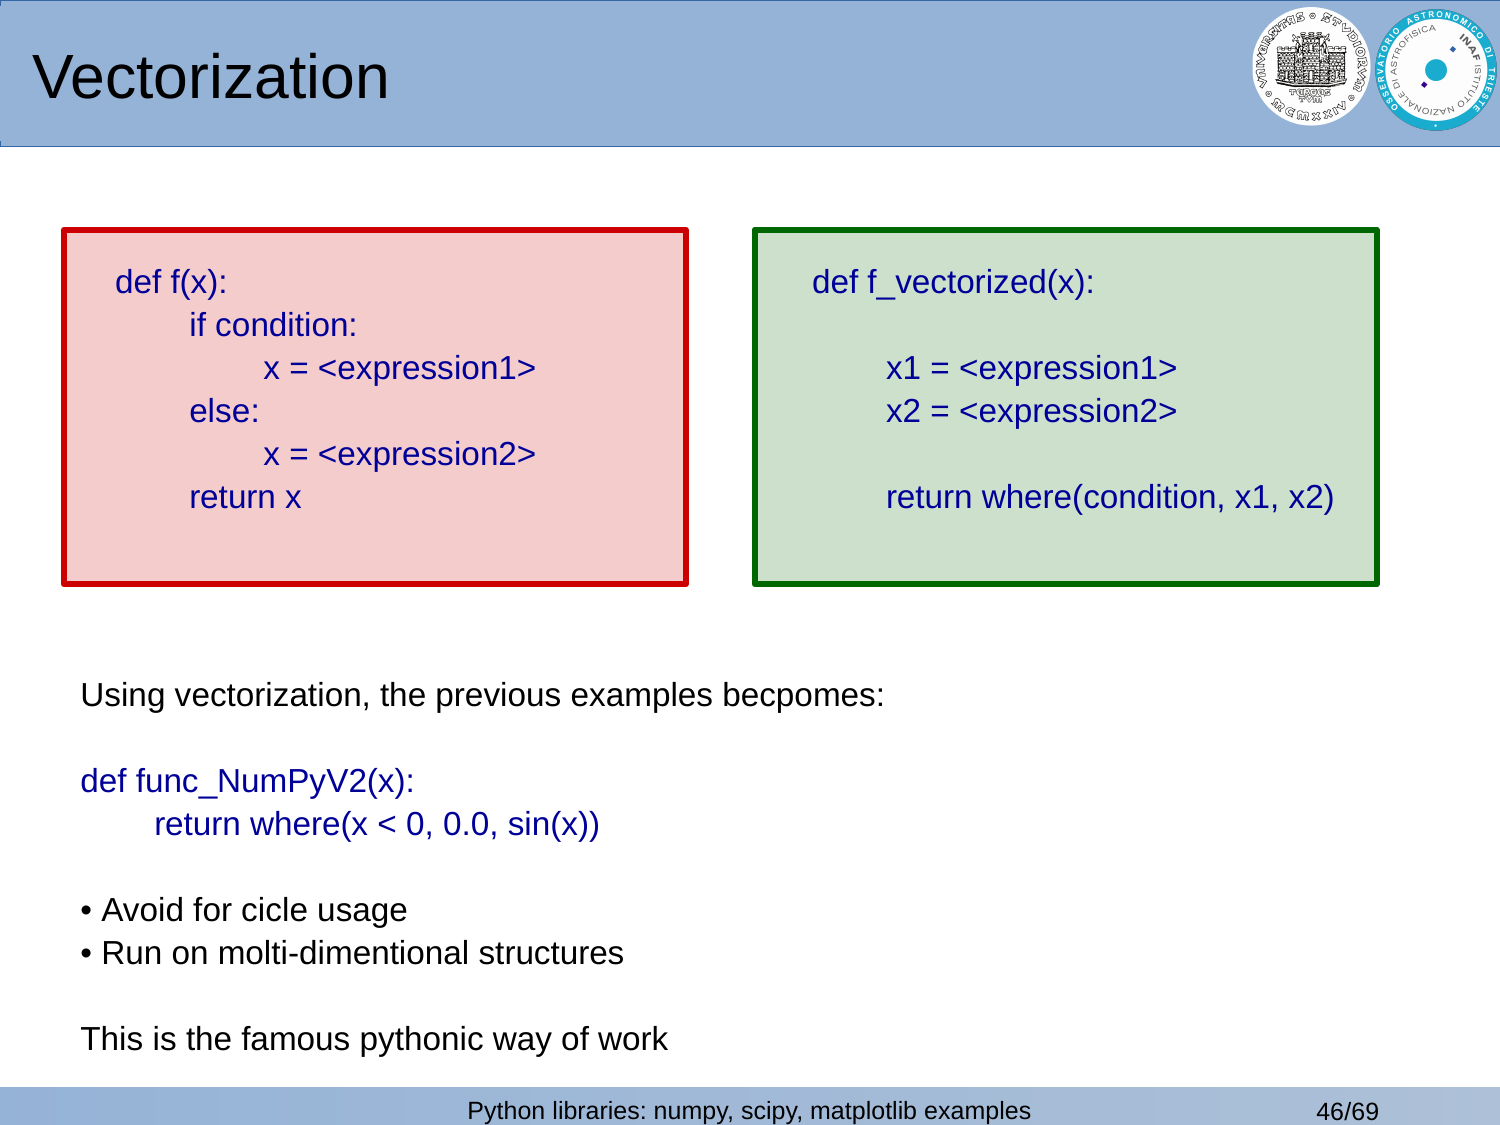

Vectorization
# def f(x):
 if condition:
 x = <expression1>
 else:
 x = <expression2>
 return x
def f_vectorized(x):
 x1 = <expression1>
 x2 = <expression2>
 return where(condition, x1, x2)
Using vectorization, the previous examples becpomes:
def func_NumPyV2(x):
 return where(x < 0, 0.0, sin(x))
• Avoid for cicle usage
• Run on molti-dimentional structures
This is the famous pythonic way of work